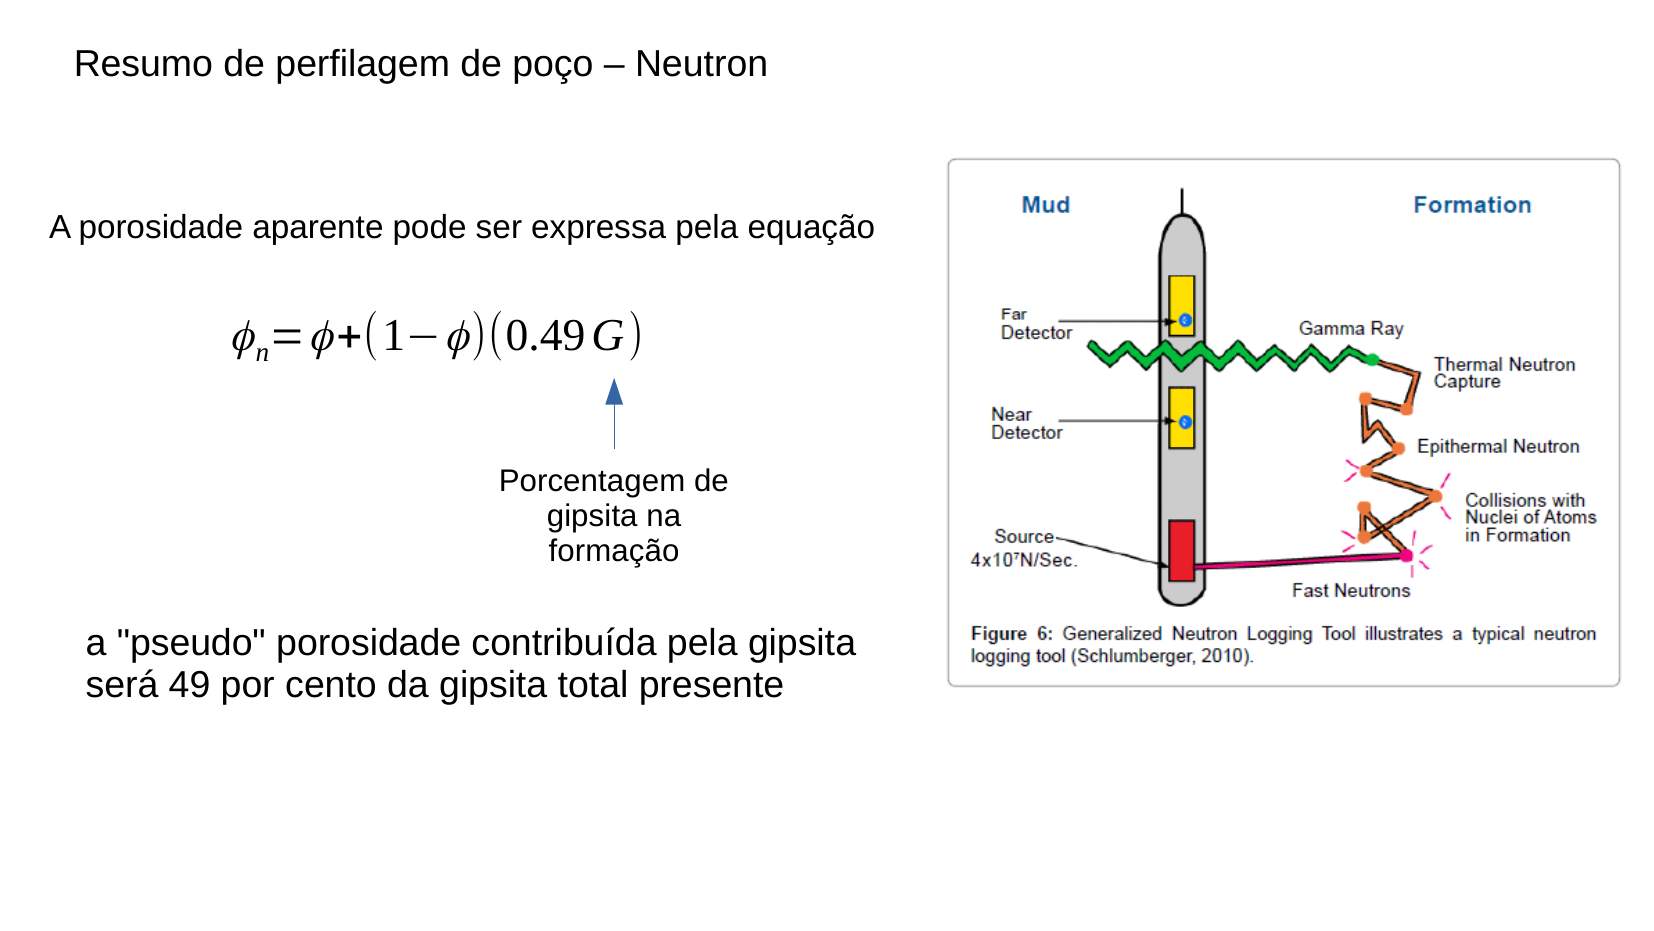

Resumo de perfilagem de poço – Neutron
A porosidade aparente pode ser expressa pela equação
Porcentagem de gipsita na formação
a "pseudo" porosidade contribuída pela gipsita será 49 por cento da gipsita total presente